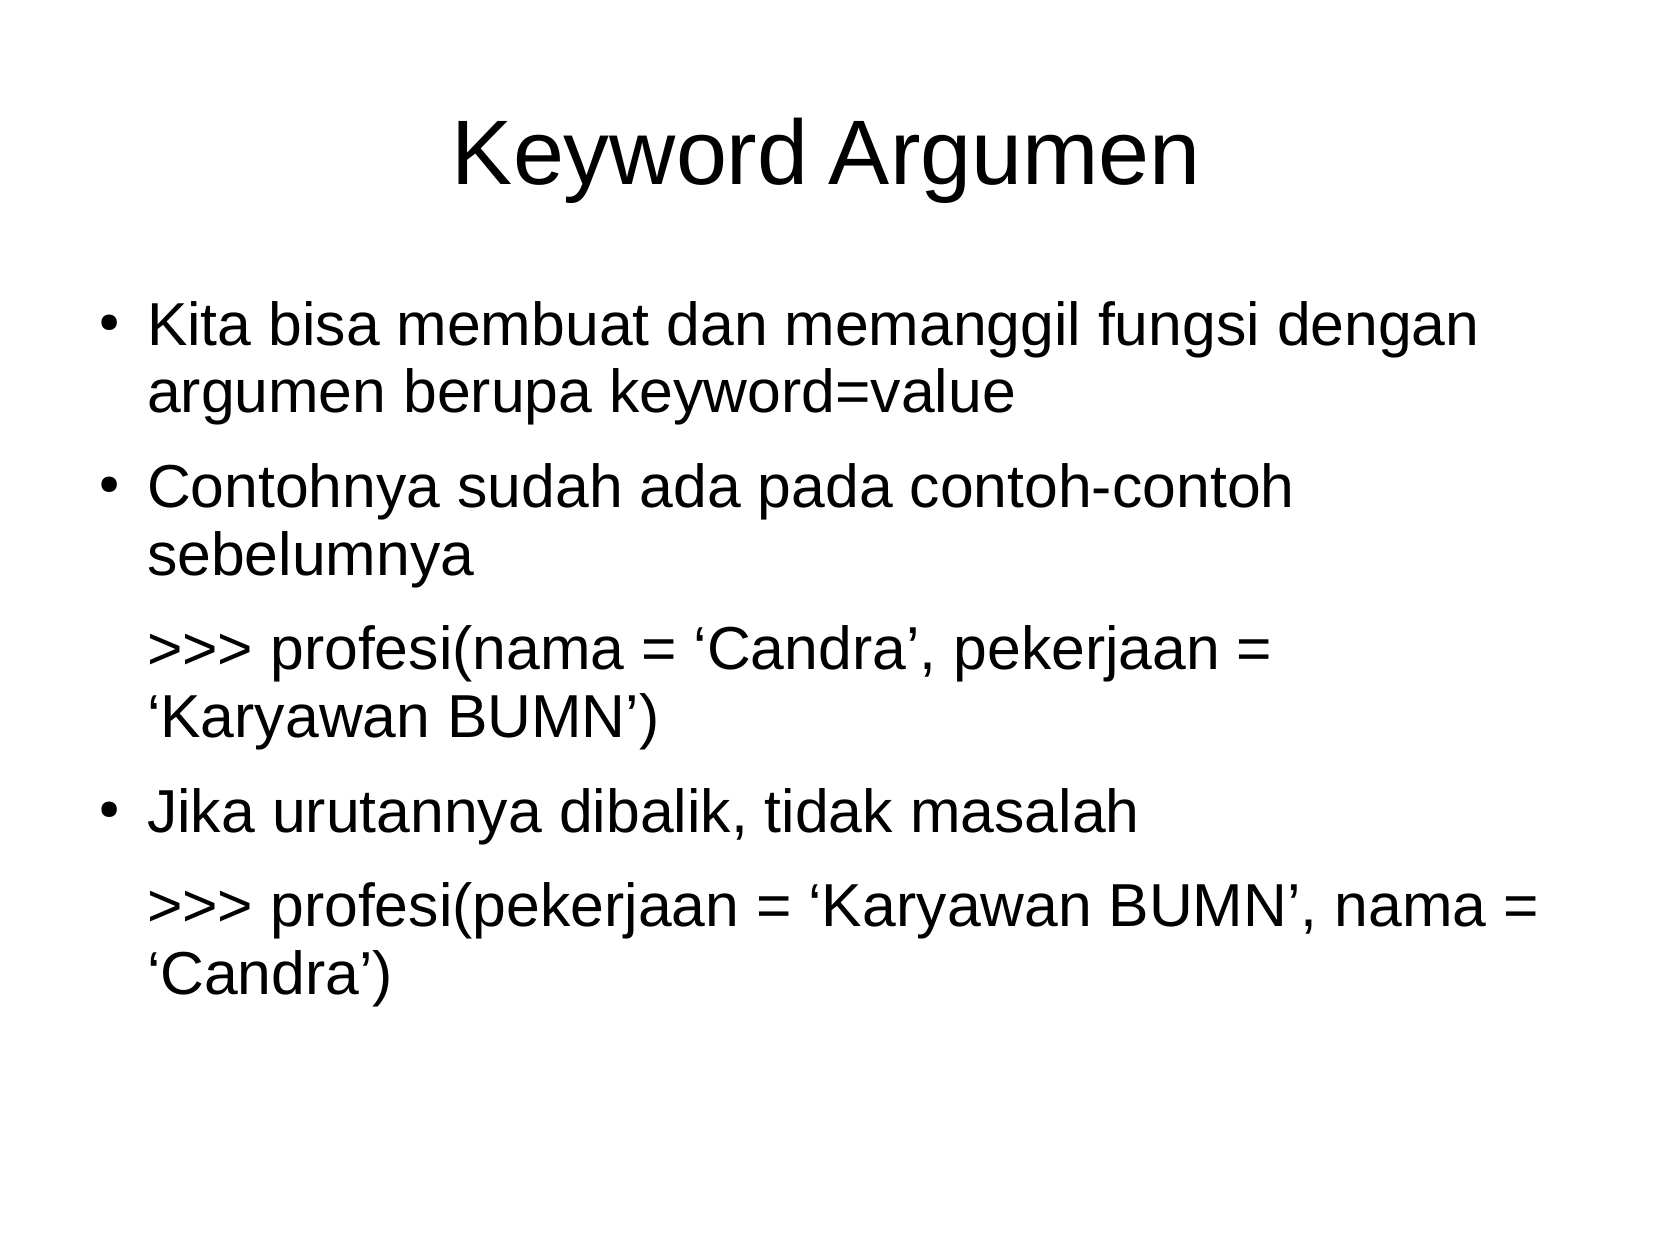

# Keyword Argumen
Kita bisa membuat dan memanggil fungsi dengan argumen berupa keyword=value
Contohnya sudah ada pada contoh-contoh sebelumnya
>>> profesi(nama = ‘Candra’, pekerjaan = ‘Karyawan BUMN’)
Jika urutannya dibalik, tidak masalah
>>> profesi(pekerjaan = ‘Karyawan BUMN’, nama = ‘Candra’)